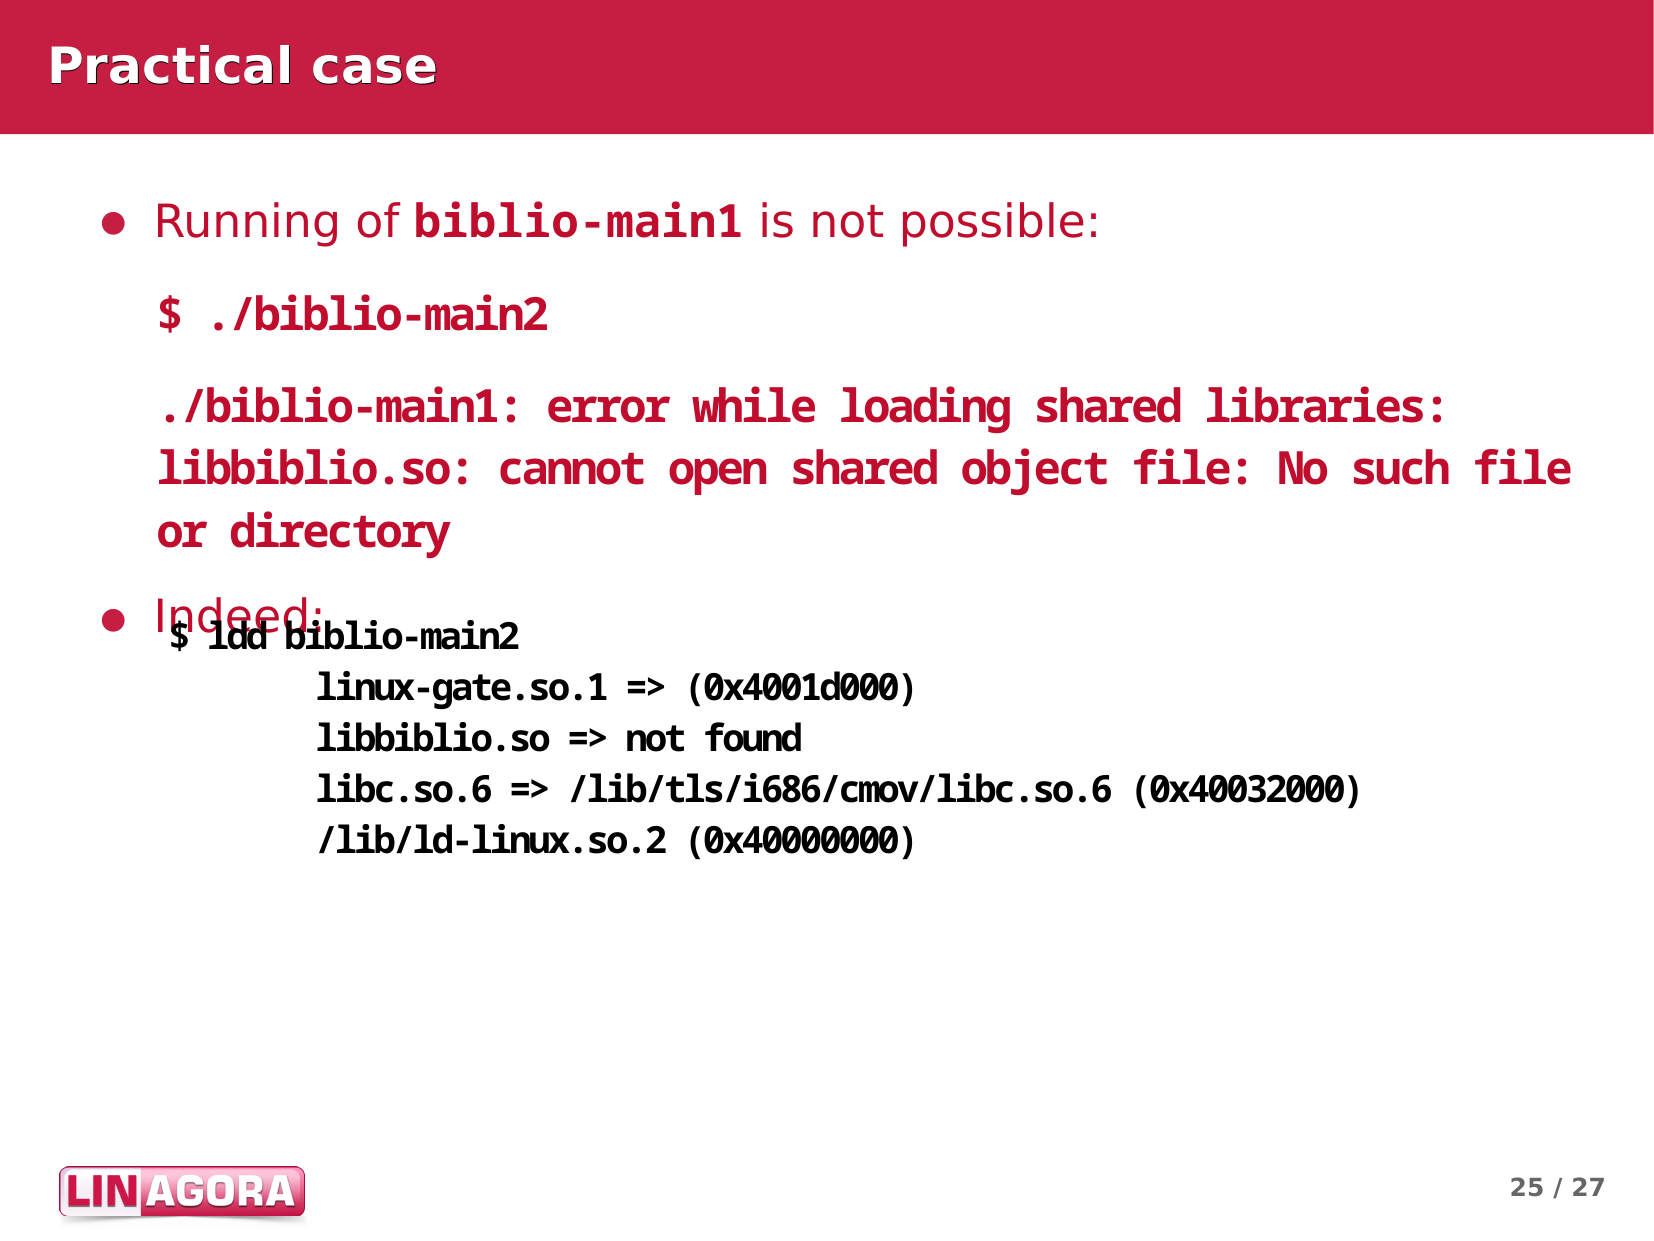

# Practical case
Running of biblio-main1 is not possible:
$ ./biblio-main2
./biblio-main1: error while loading shared libraries: libbiblio.so: cannot open shared object file: No such file or directory
Indeed:
$ ldd biblio-main2
linux-gate.so.1 => (0x4001d000)
libbiblio.so => not found
libc.so.6 => /lib/tls/i686/cmov/libc.so.6 (0x40032000)
/lib/ld-linux.so.2 (0x40000000)